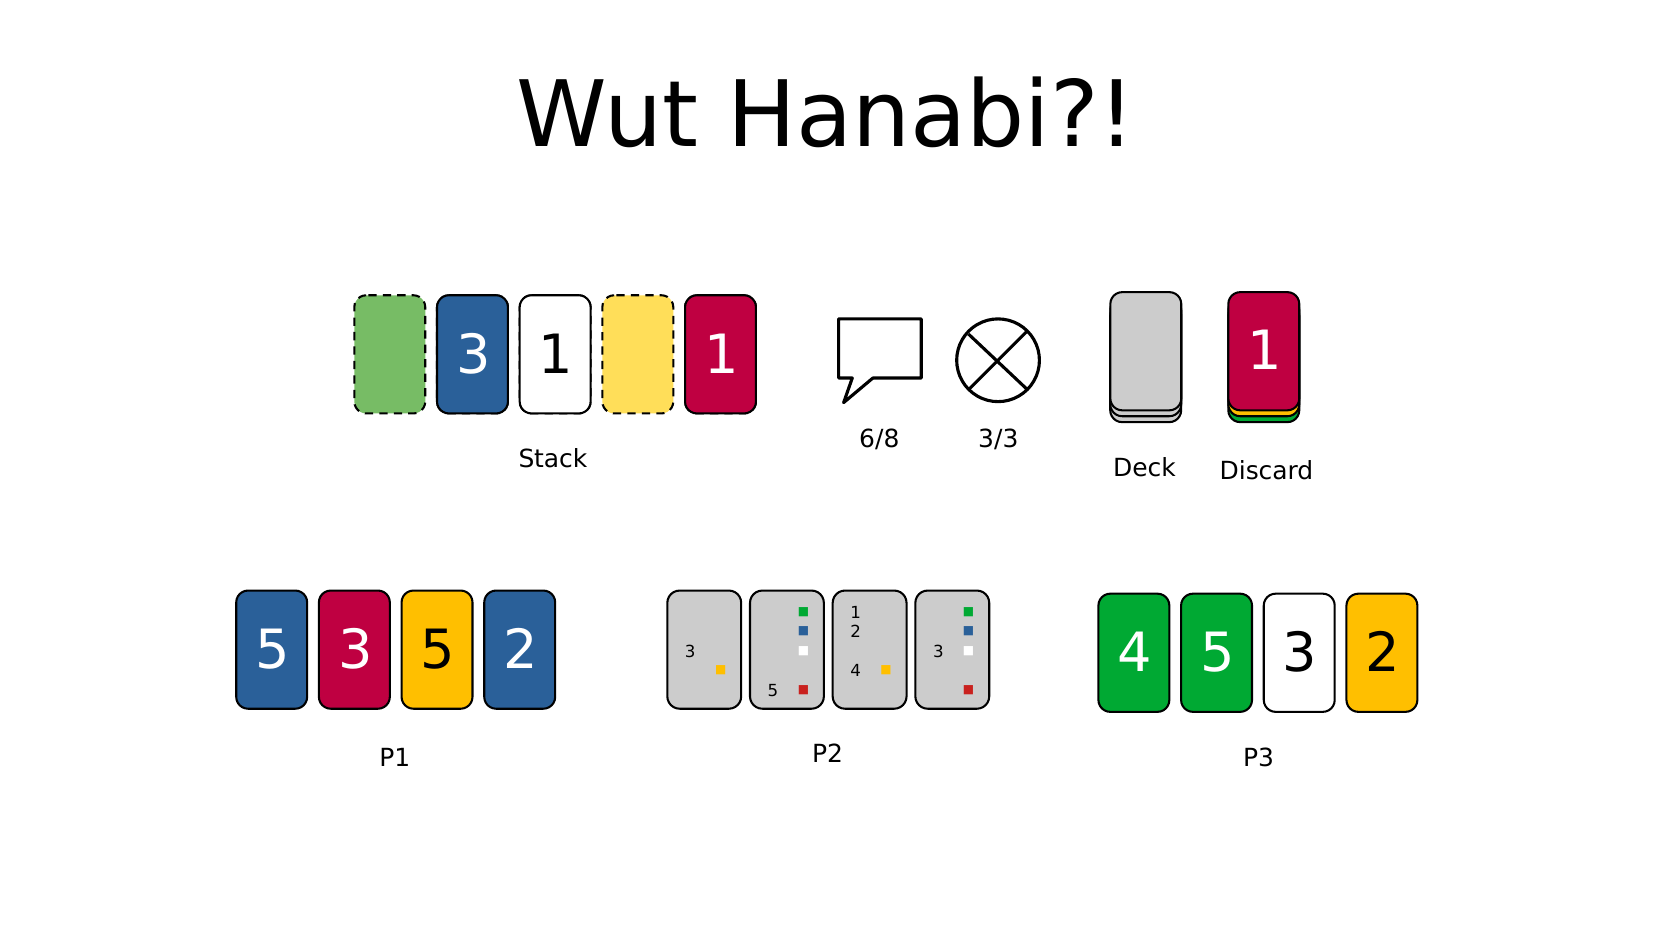

# Wut Hanabi?!
1
3
1
1
2
1
6/8
3/3
Stack
Deck
Discard
5
3
5
2
◾
◾
◾
◾
◾
1
2
3
4
5
◾
◾
◾
◾
◾
1
2
3
4
5
◾
◾
◾
◾
◾
1
2
3
4
5
◾
◾
◾
◾
◾
1
2
3
4
5
4
5
3
2
P2
P1
P3